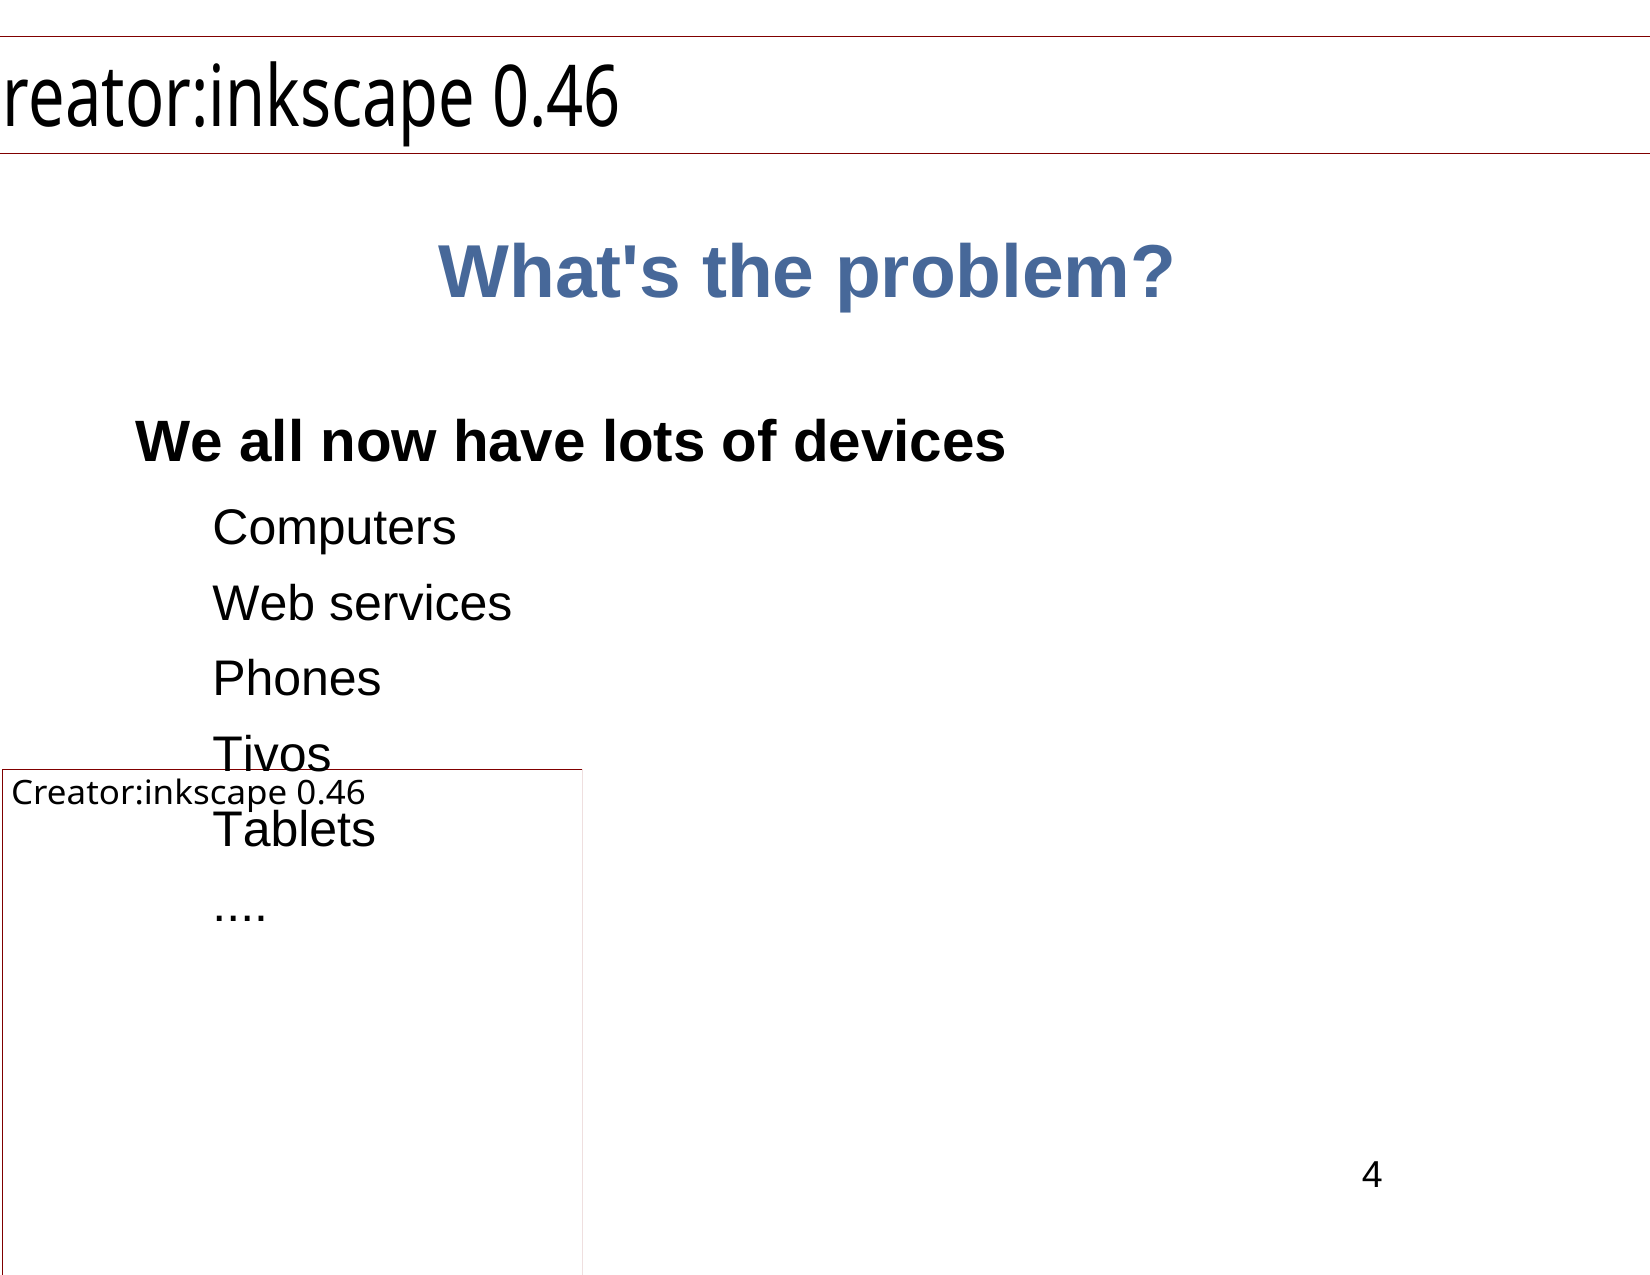

# What's the problem?
We all now have lots of devices
Computers
Web services
Phones
Tivos
Tablets
....